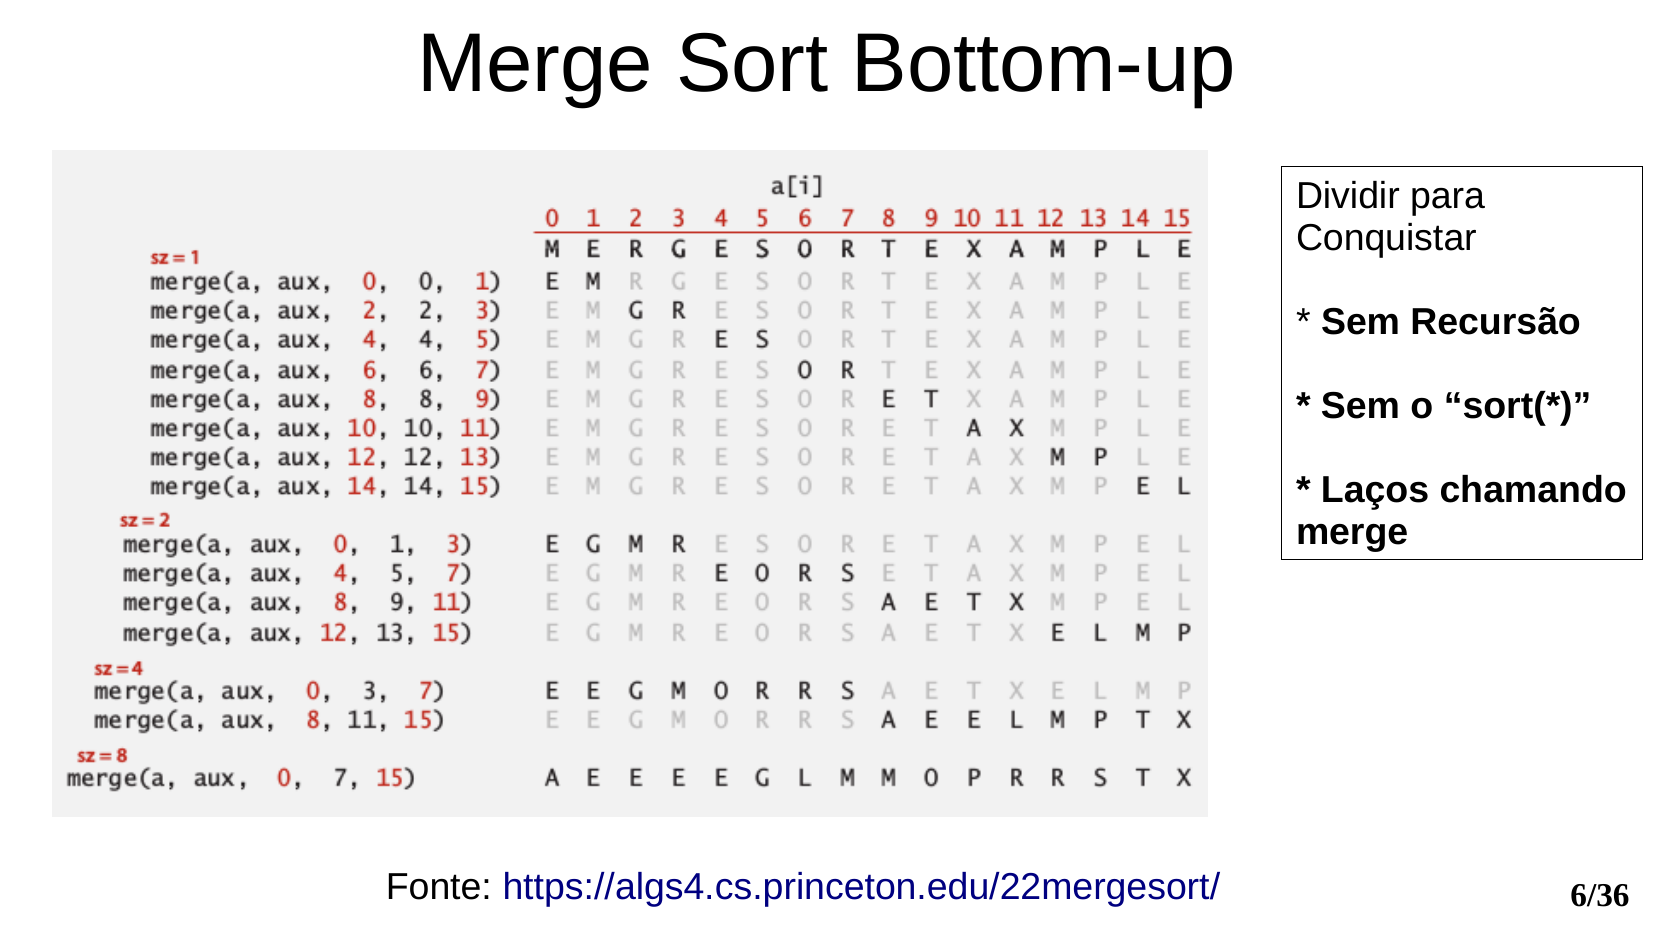

# Merge Sort Bottom-up
Dividir para
Conquistar
* Sem Recursão
* Sem o “sort(*)”
* Laços chamando
merge
Fonte: https://algs4.cs.princeton.edu/22mergesort/
6